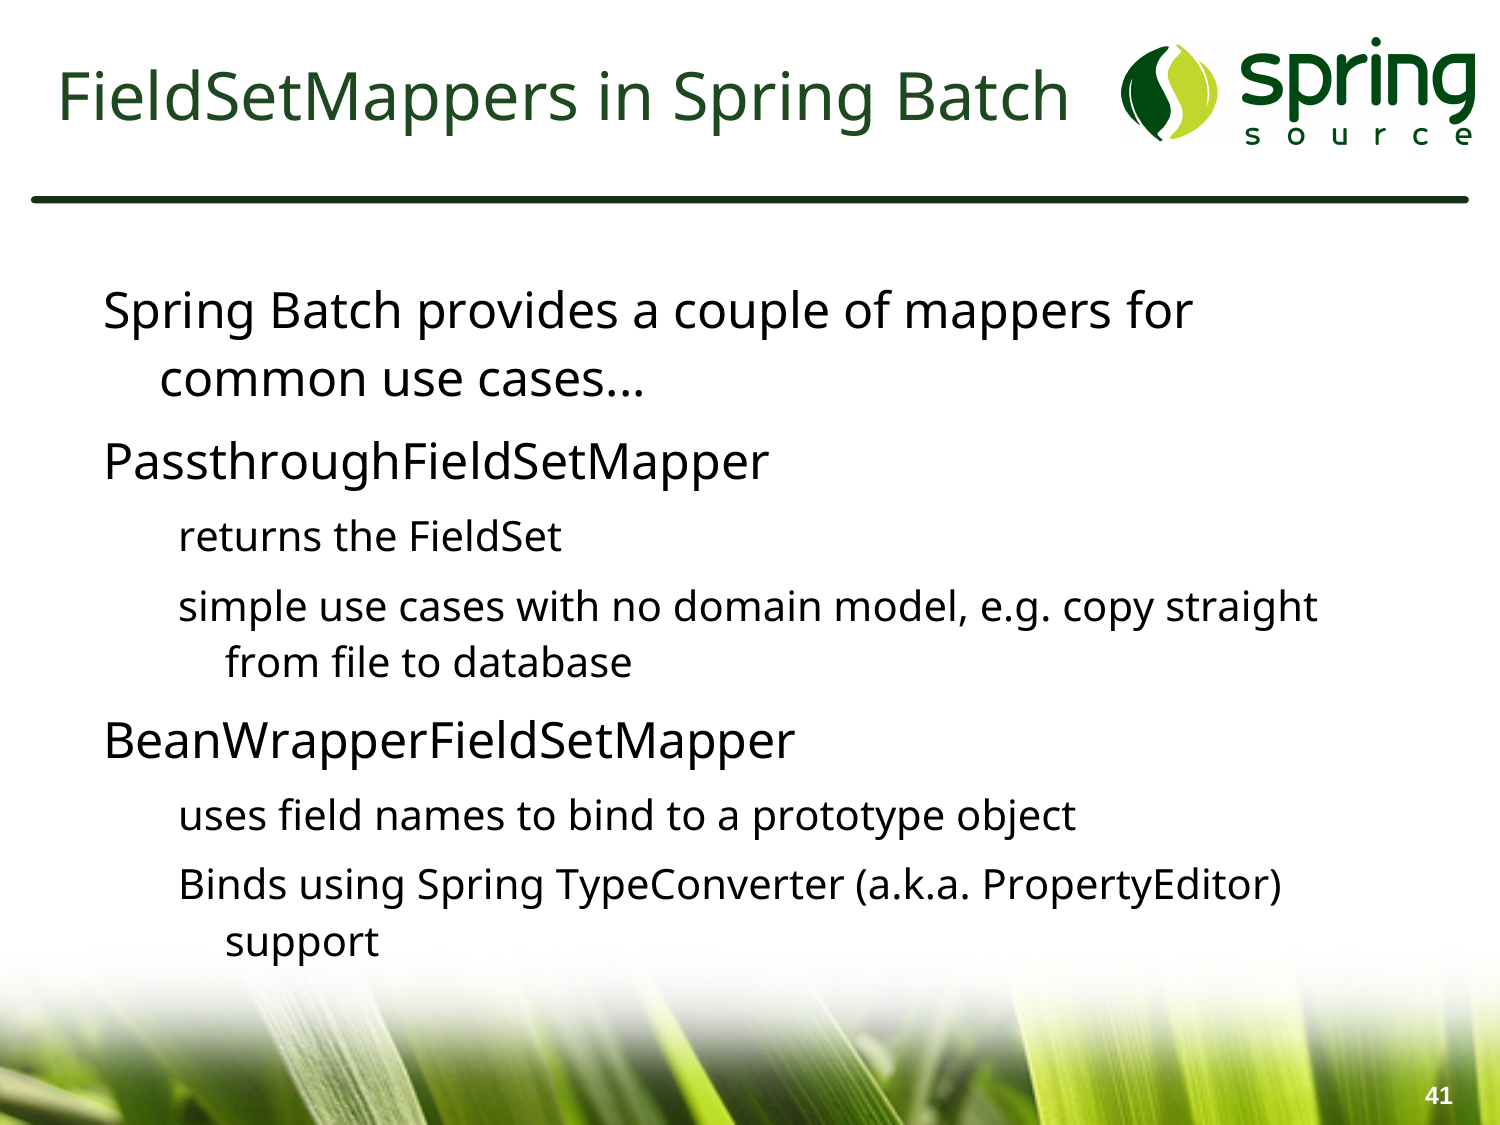

# FieldSetMappers in Spring Batch
Spring Batch provides a couple of mappers for common use cases...
PassthroughFieldSetMapper
returns the FieldSet
simple use cases with no domain model, e.g. copy straight from file to database
BeanWrapperFieldSetMapper
uses field names to bind to a prototype object
Binds using Spring TypeConverter (a.k.a. PropertyEditor) support